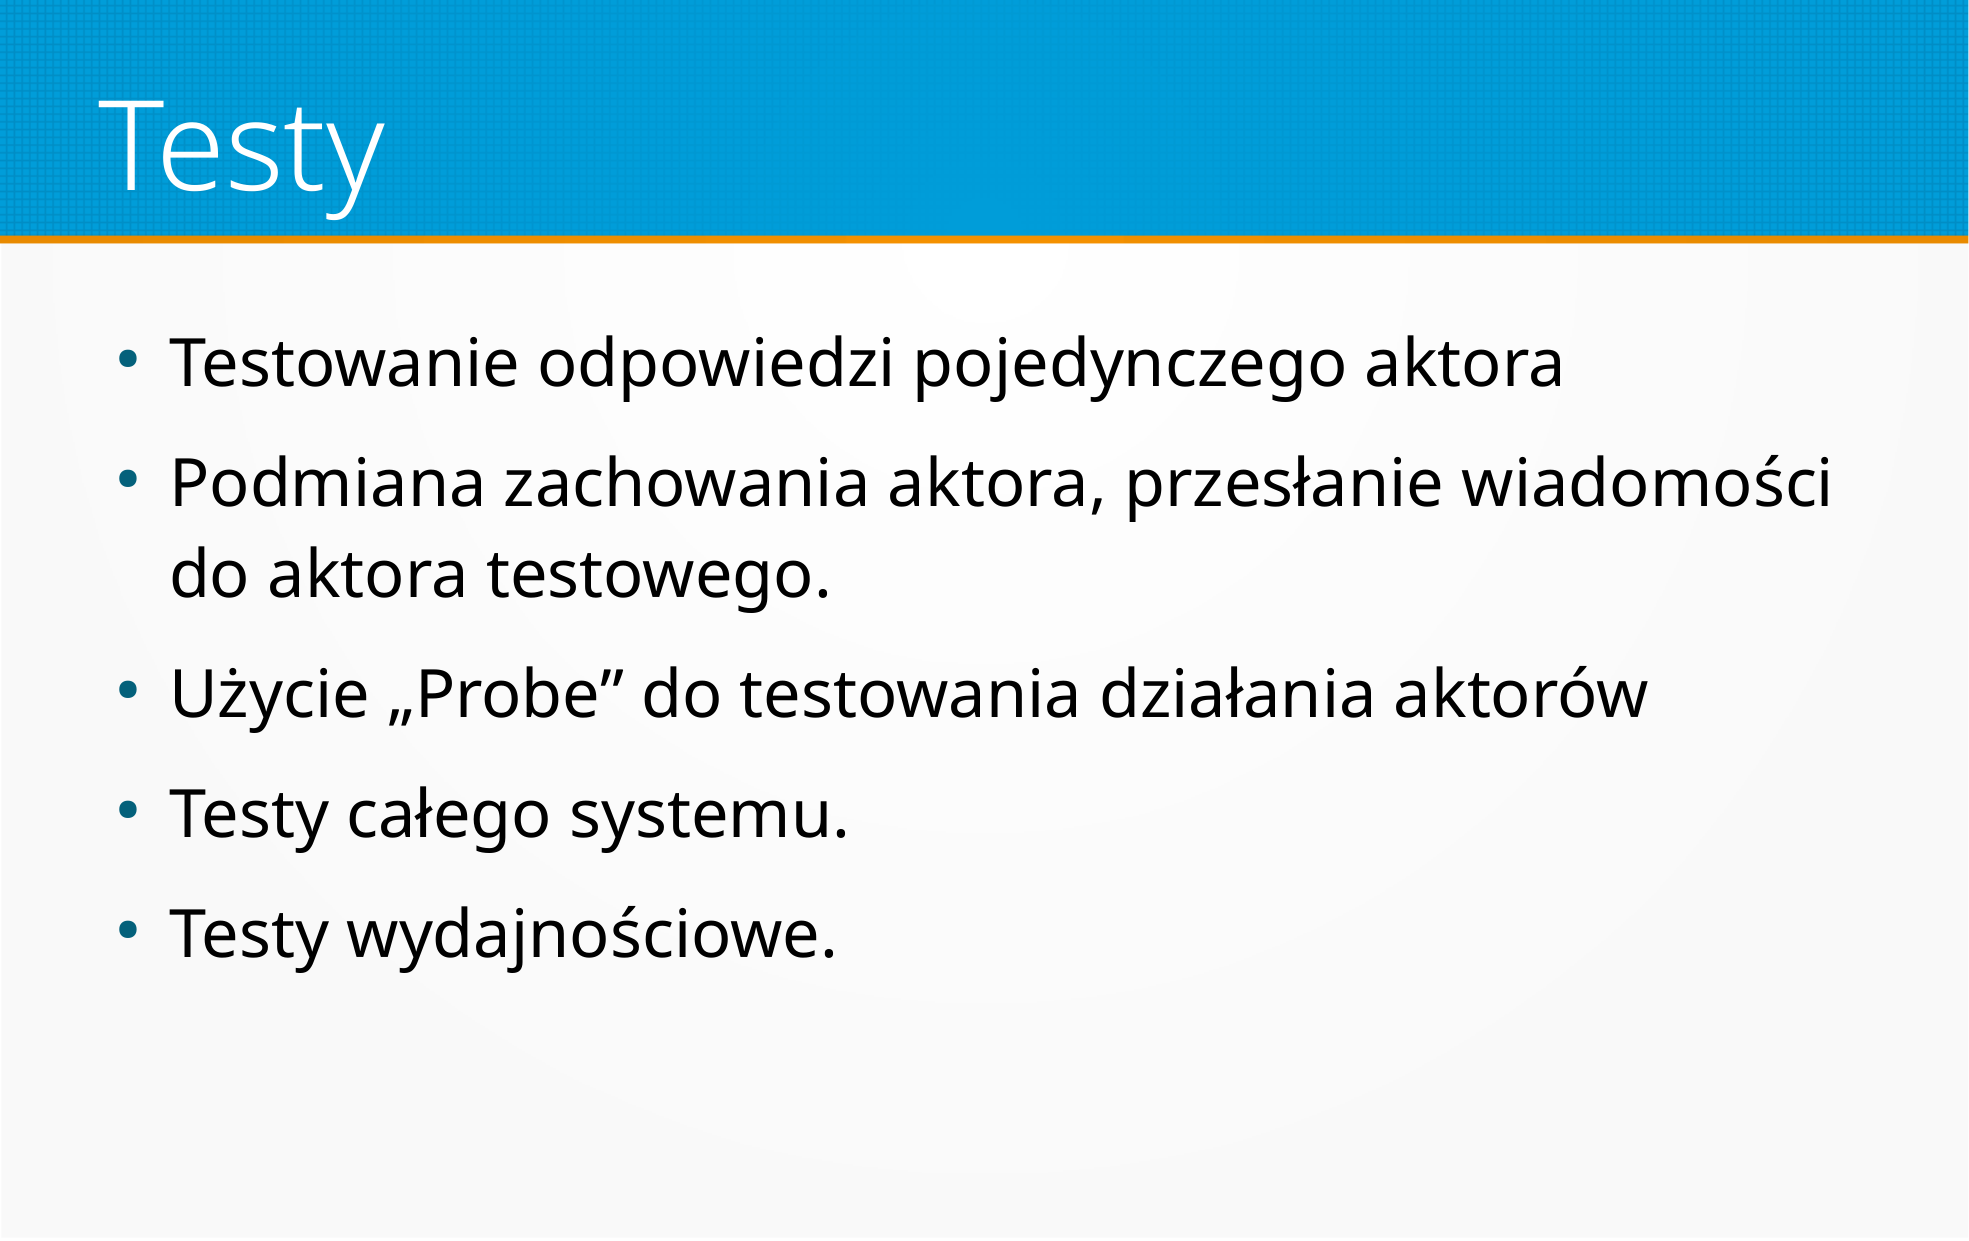

# Testy
Testowanie odpowiedzi pojedynczego aktora
Podmiana zachowania aktora, przesłanie wiadomości do aktora testowego.
Użycie „Probe” do testowania działania aktorów
Testy całego systemu.
Testy wydajnościowe.